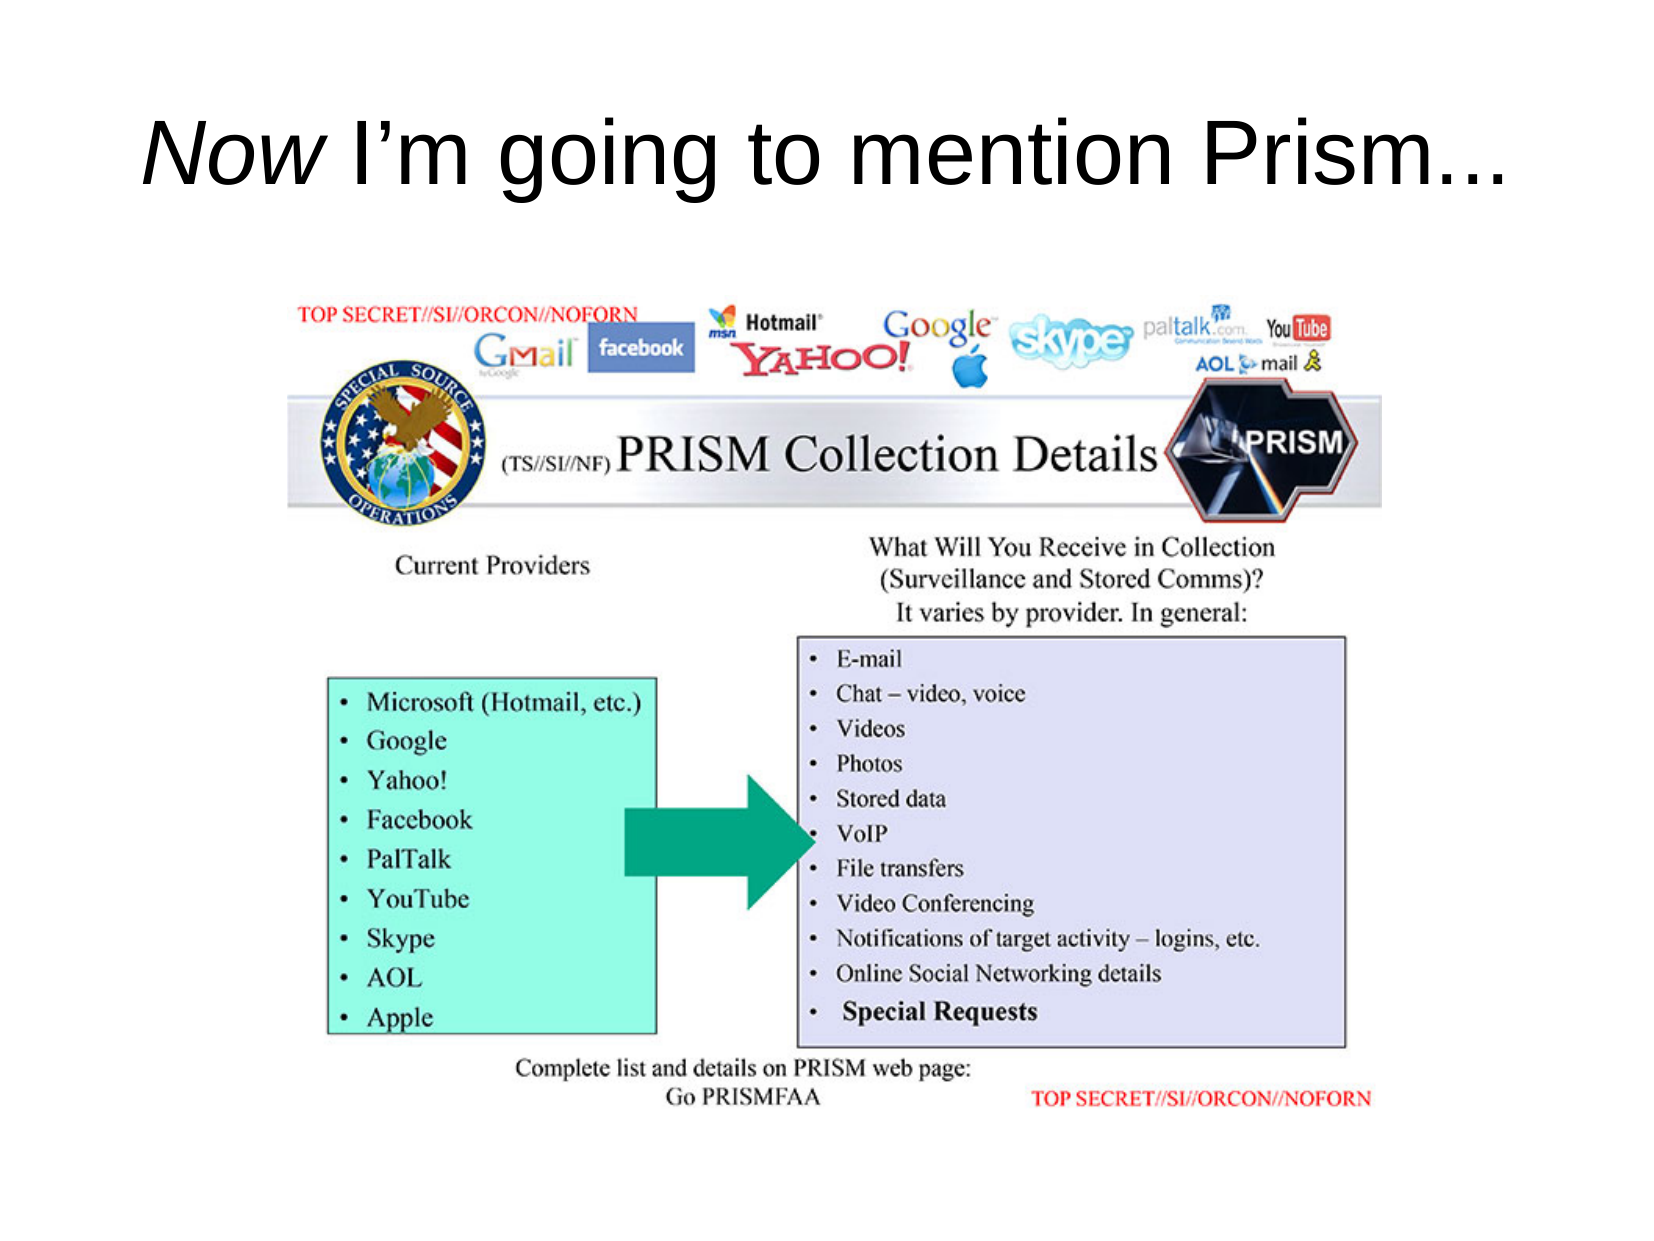

# Now I’m going to mention Prism...